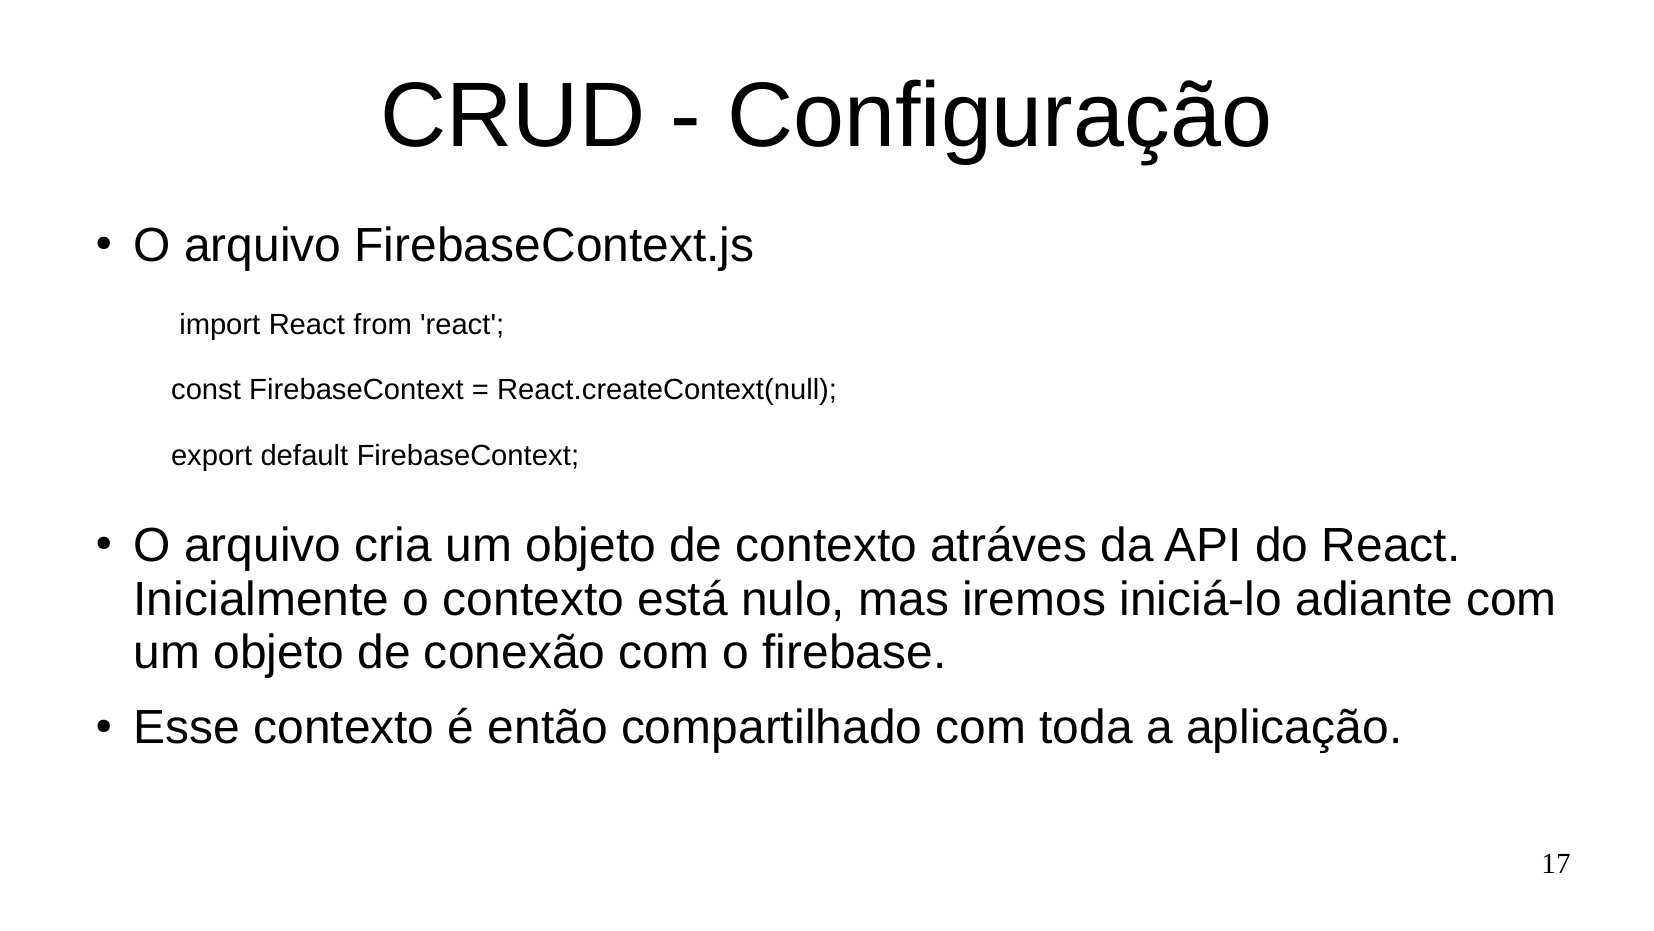

# CRUD - Configuração
O arquivo FirebaseContext.js
O arquivo cria um objeto de contexto atráves da API do React. Inicialmente o contexto está nulo, mas iremos iniciá-lo adiante com um objeto de conexão com o firebase.
Esse contexto é então compartilhado com toda a aplicação.
 import React from 'react';
const FirebaseContext = React.createContext(null);
export default FirebaseContext;
17